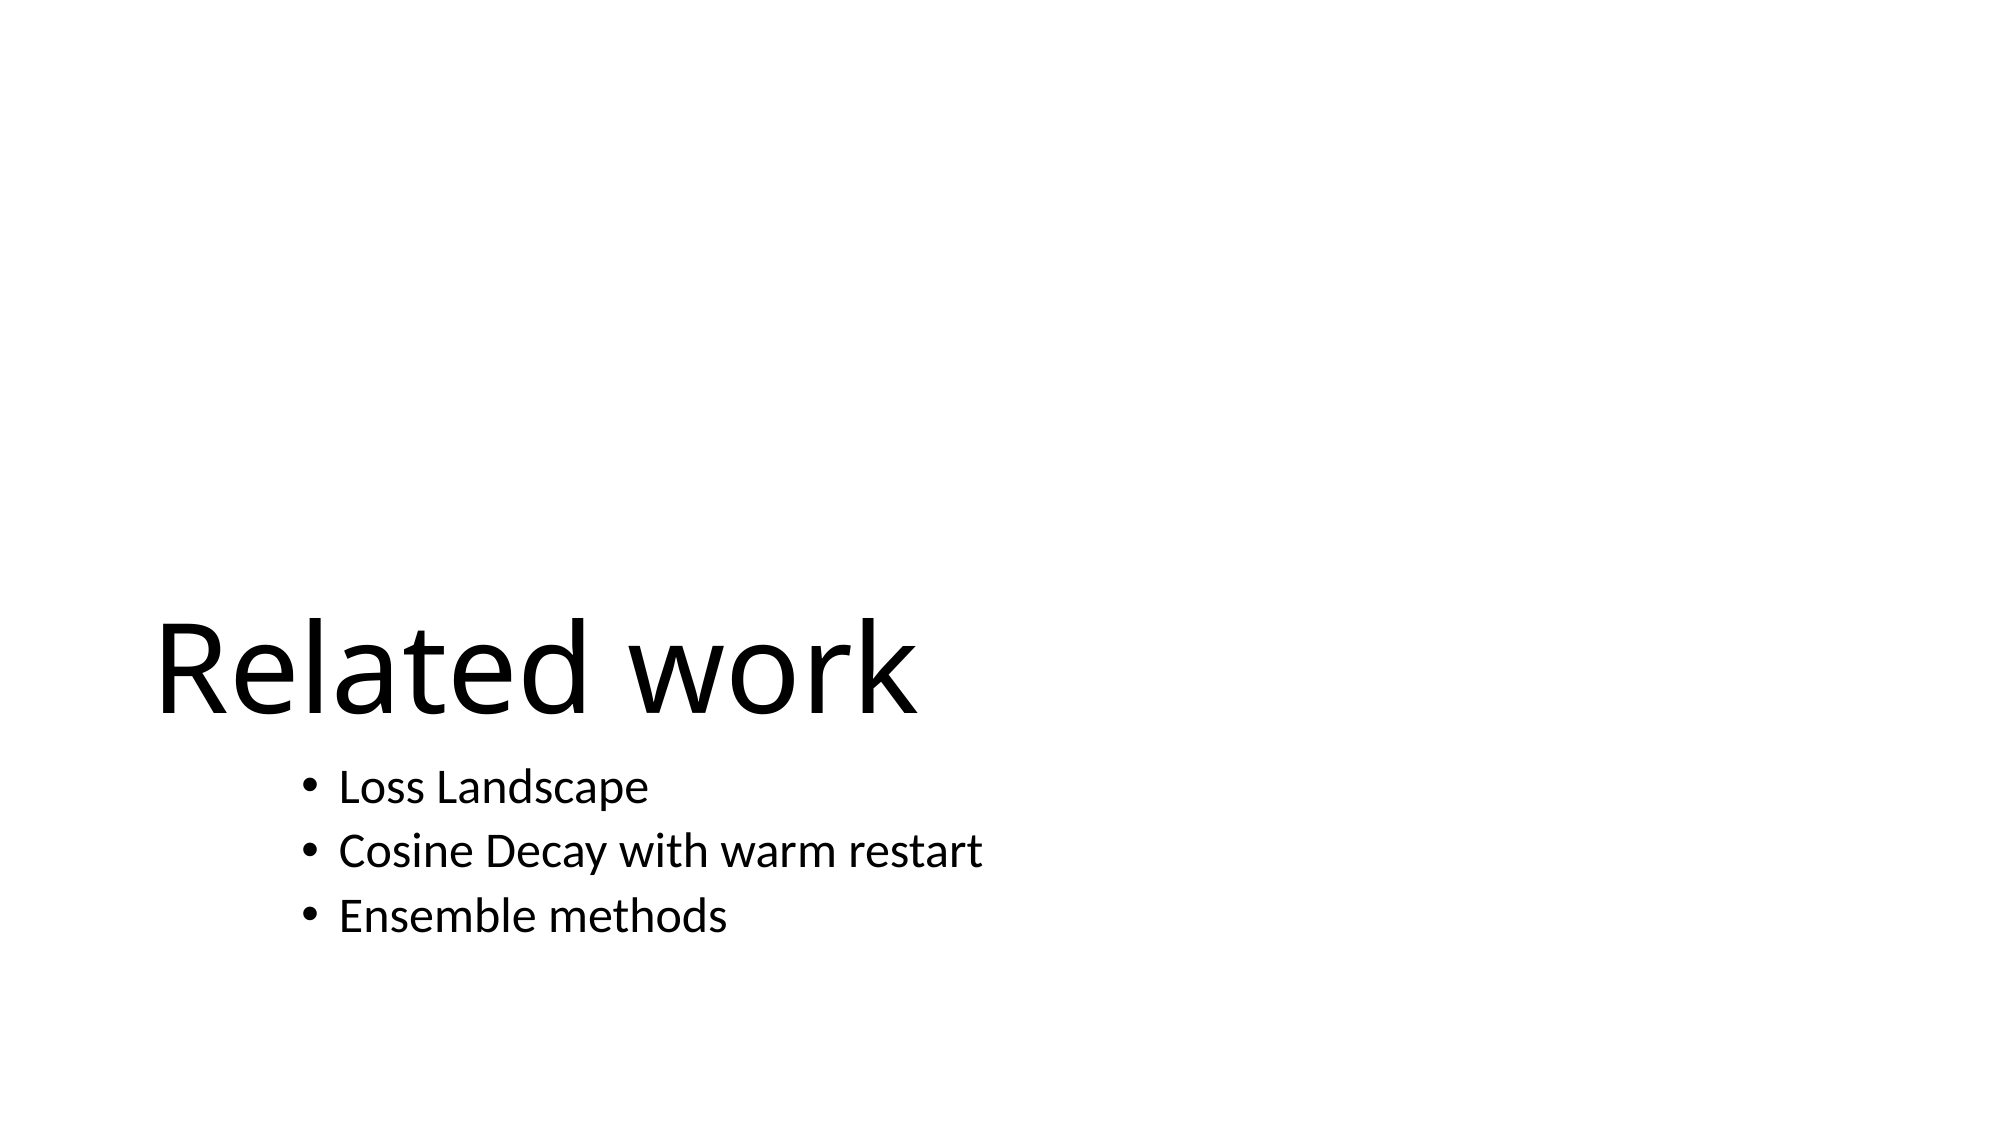

# Related work
Loss Landscape
Cosine Decay with warm restart
Ensemble methods